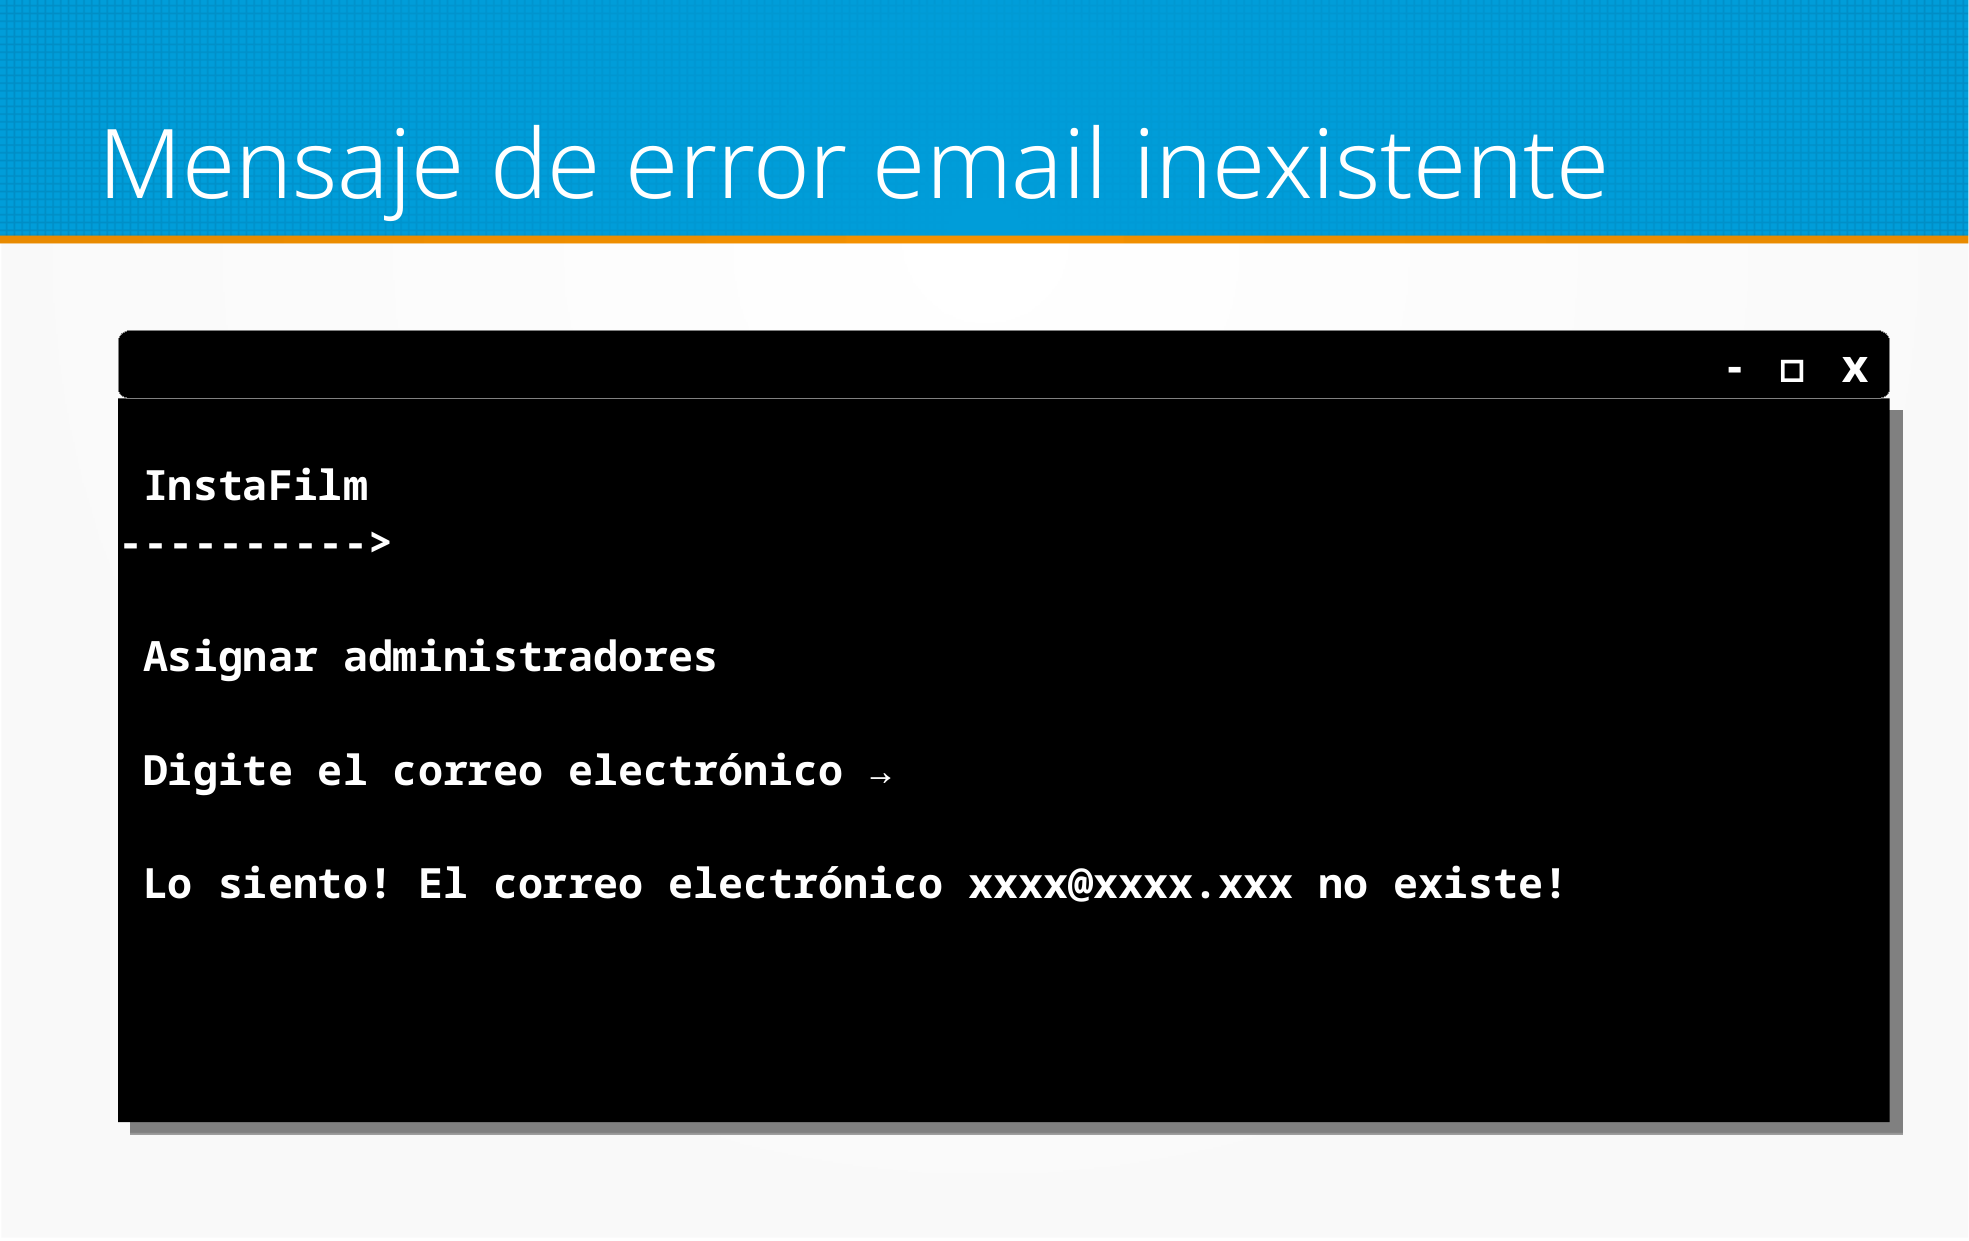

# Mensaje de error email inexistente
- □ x
 InstaFilm
---------->
 Asignar administradores
 Digite el correo electrónico →
 Lo siento! El correo electrónico xxxx@xxxx.xxx no existe!